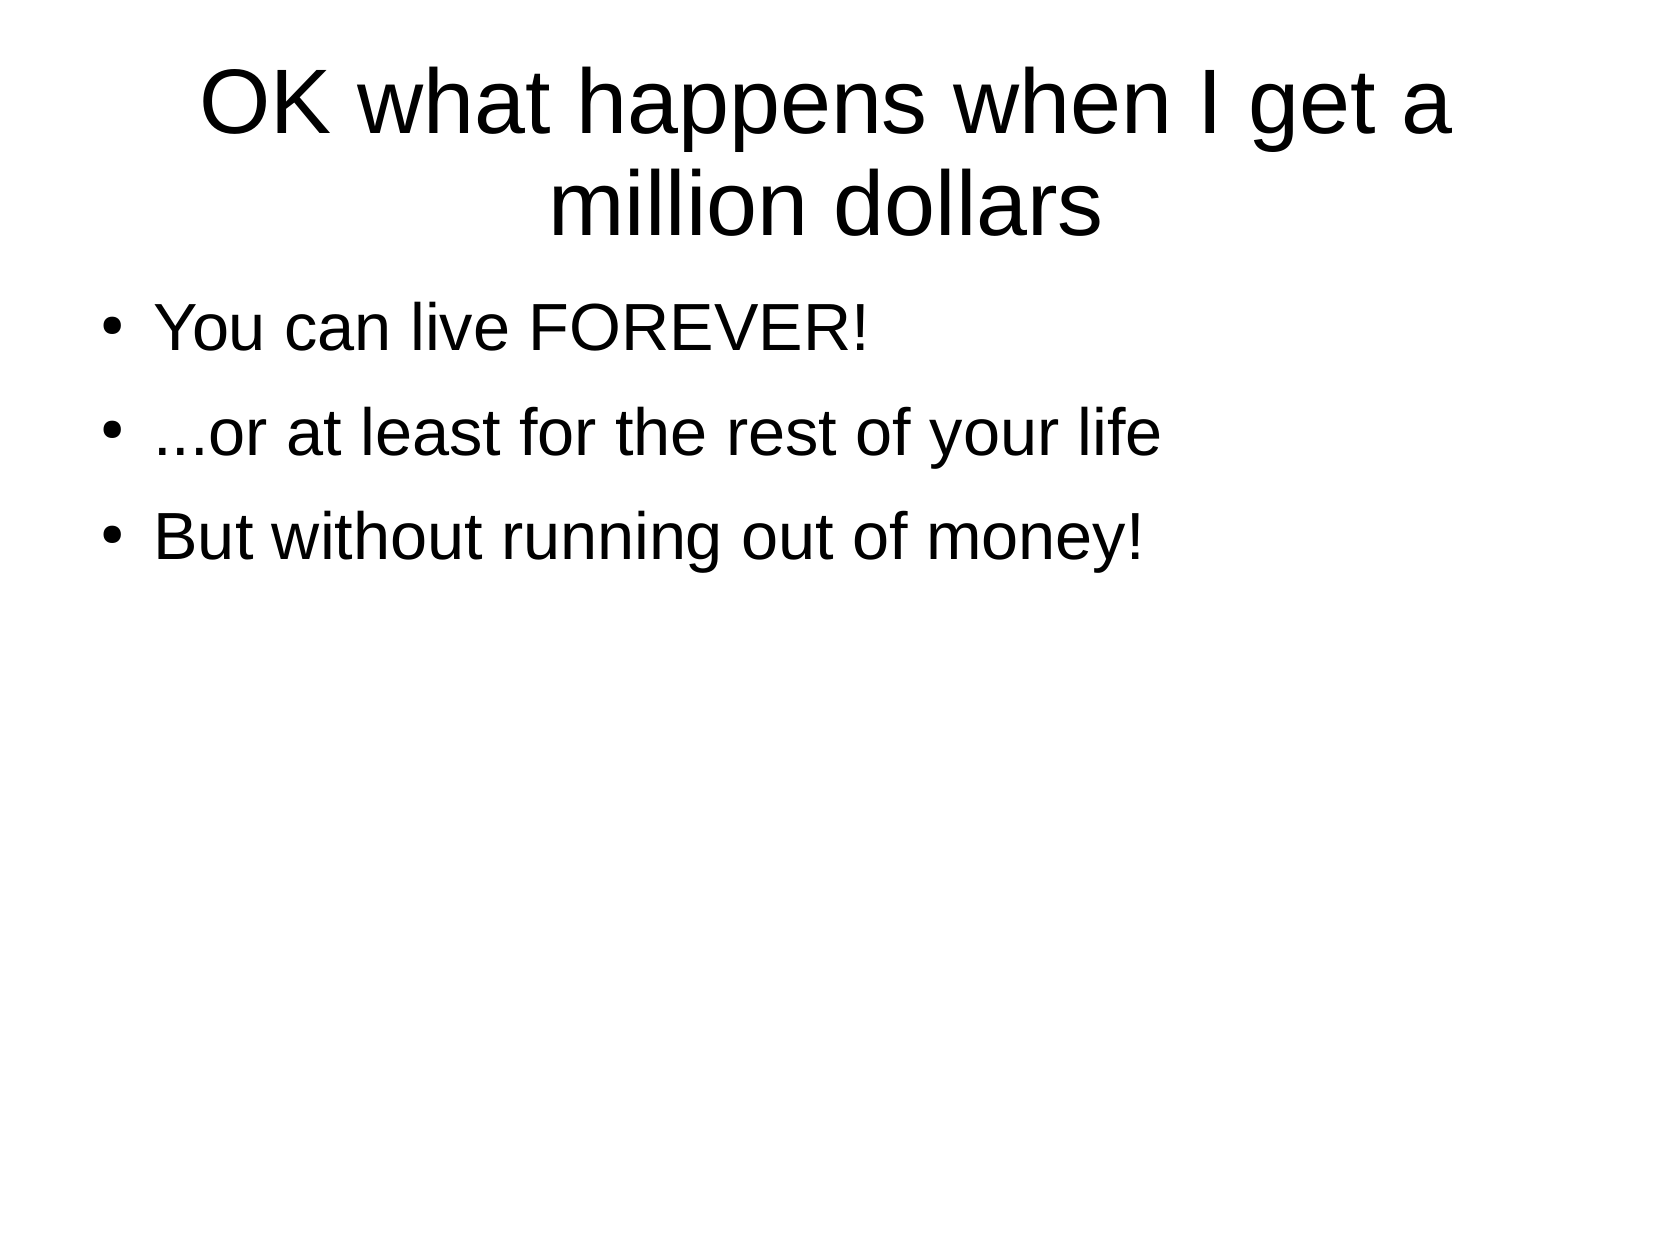

# OK what happens when I get a million dollars
You can live FOREVER!
...or at least for the rest of your life
But without running out of money!